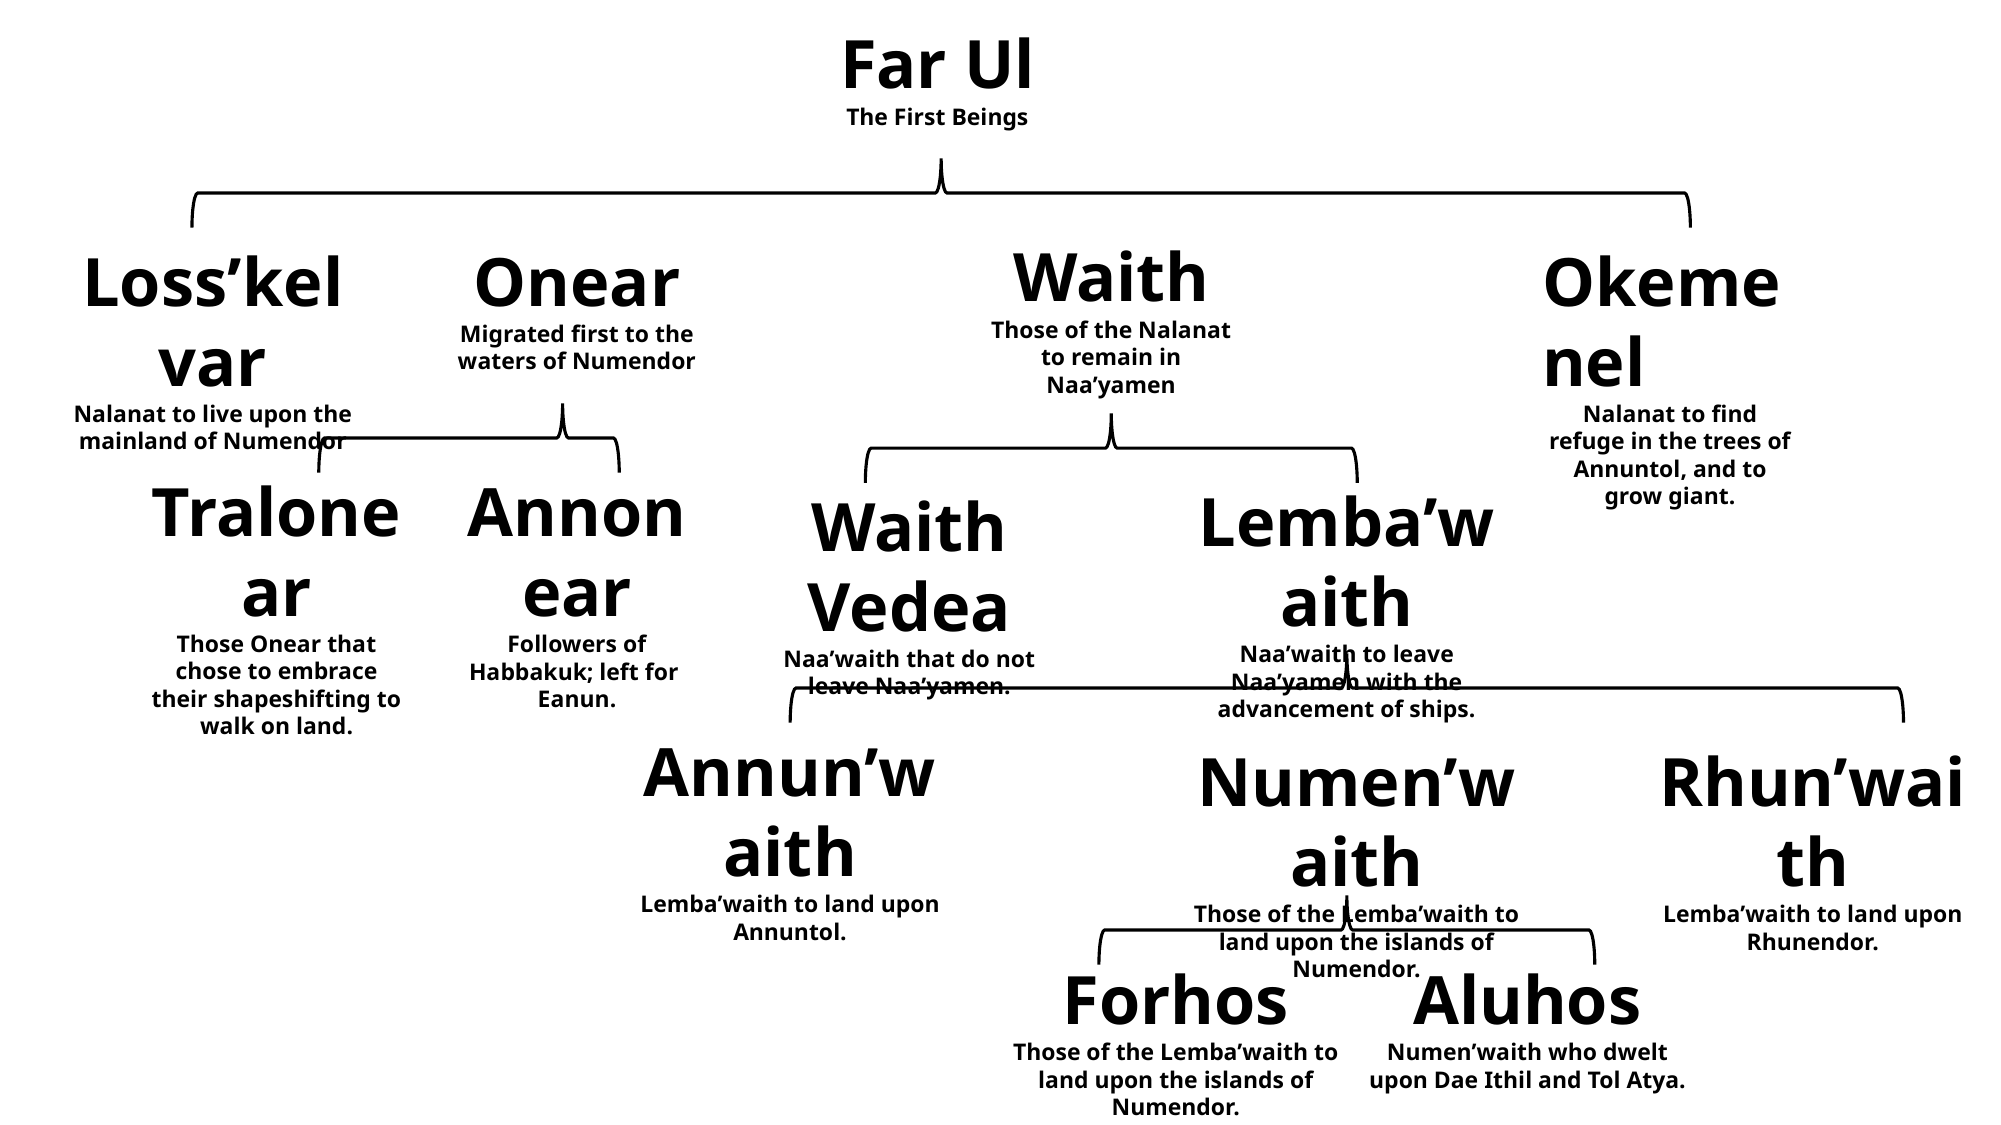

Far Ul
The First Beings
Waith
Those of the Nalanat to remain in Naa’yamen
Loss’kelvar
Nalanat to live upon the mainland of Numendor
Onear
Migrated first to the waters of Numendor
Okemenel
Nalanat to find refuge in the trees of Annuntol, and to grow giant.
Tralonear
Those Onear that chose to embrace their shapeshifting to walk on land.
Annonear
Followers of Habbakuk; left for Eanun.
Lemba’waith
Naa’waith to leave Naa’yamen with the advancement of ships.
Waith Vedea
Naa’waith that do not leave Naa’yamen.
Annun’waith
Lemba’waith to land upon Annuntol.
Numen’waith
Those of the Lemba’waith to land upon the islands of Numendor.
Rhun’waith
Lemba’waith to land upon Rhunendor.
Forhos
Those of the Lemba’waith to land upon the islands of Numendor.
Aluhos
Numen’waith who dwelt upon Dae Ithil and Tol Atya.